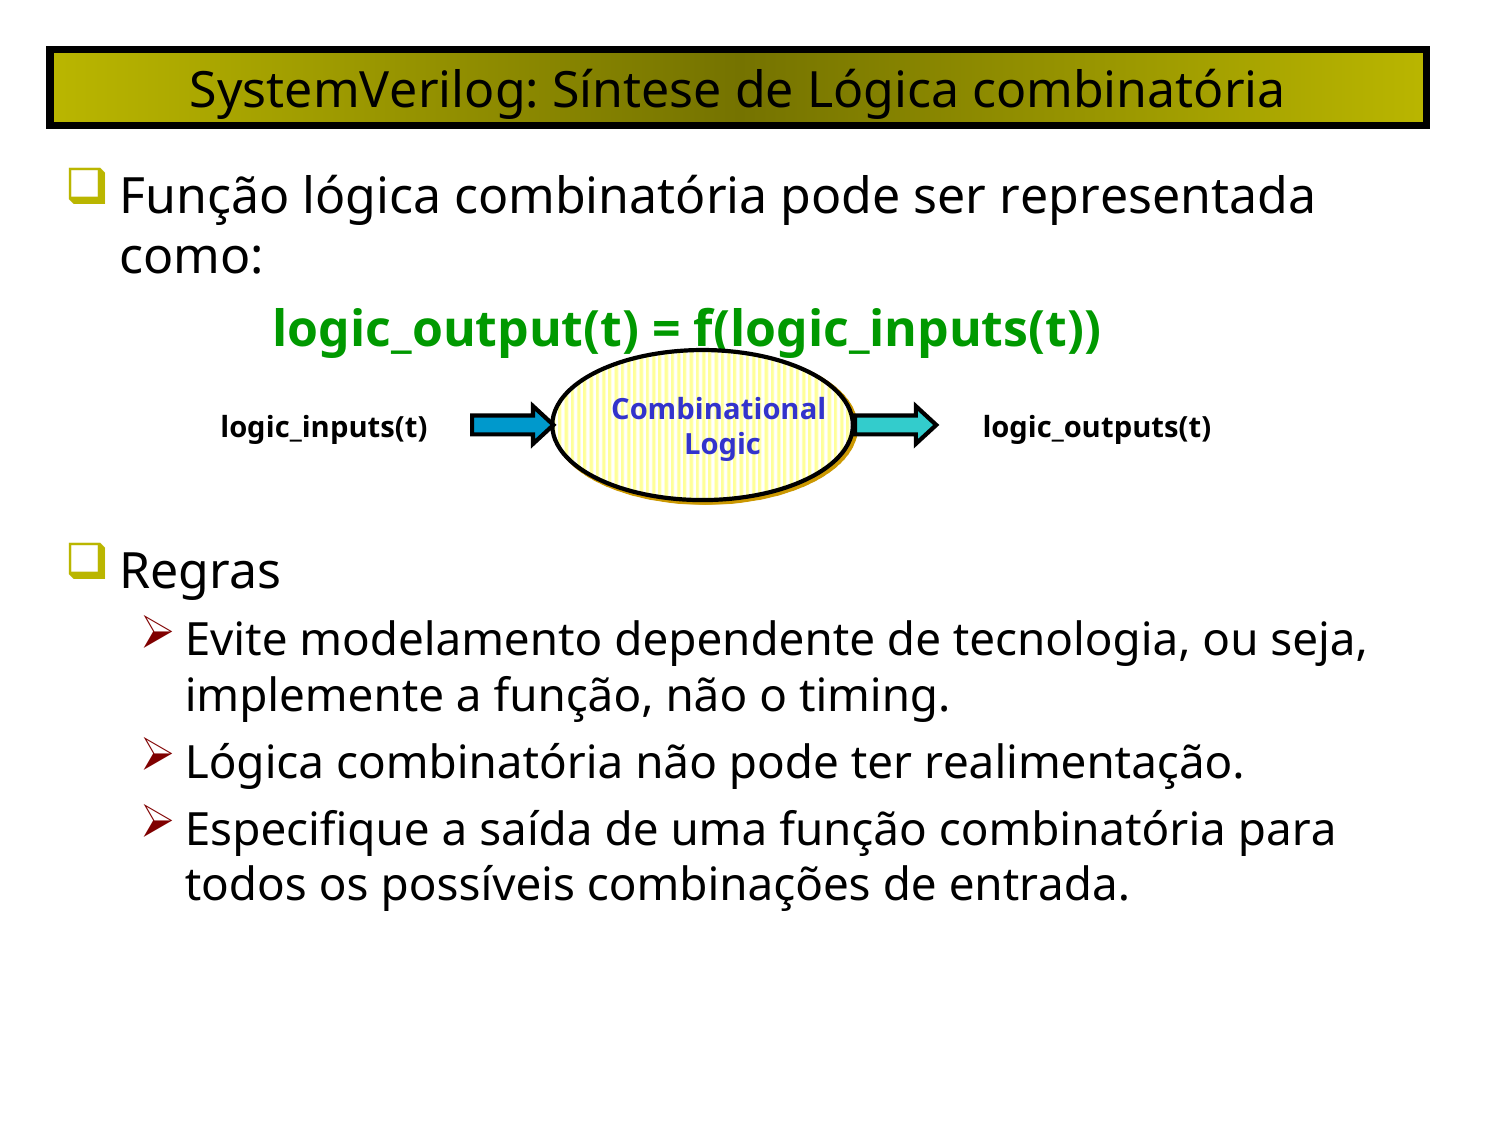

SystemVerilog: Síntese de Lógica combinatória
Função lógica combinatória pode ser representada como:
 logic_output(t) = f(logic_inputs(t))‏
Combinational
Logic
logic_inputs(t)‏
logic_outputs(t)‏
Regras
Evite modelamento dependente de tecnologia, ou seja, implemente a função, não o timing.
Lógica combinatória não pode ter realimentação.
Especifique a saída de uma função combinatória para todos os possíveis combinações de entrada.